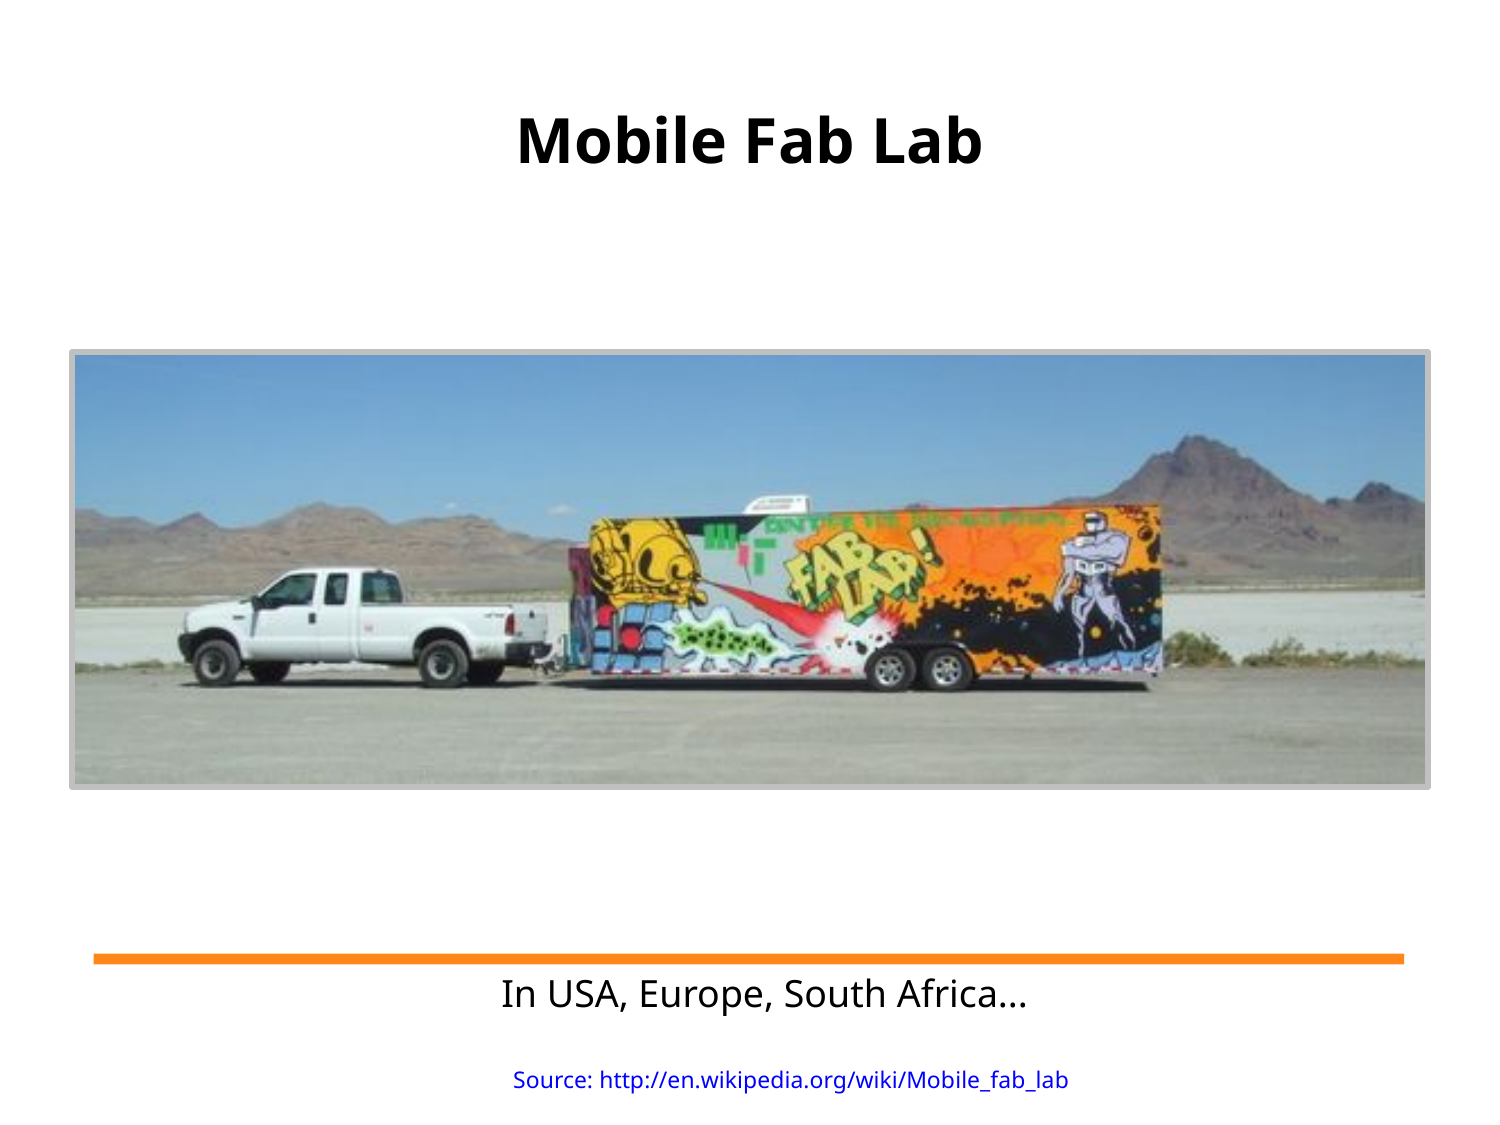

# Mobile Fab Lab
In USA, Europe, South Africa...
Source: http://en.wikipedia.org/wiki/Mobile_fab_lab